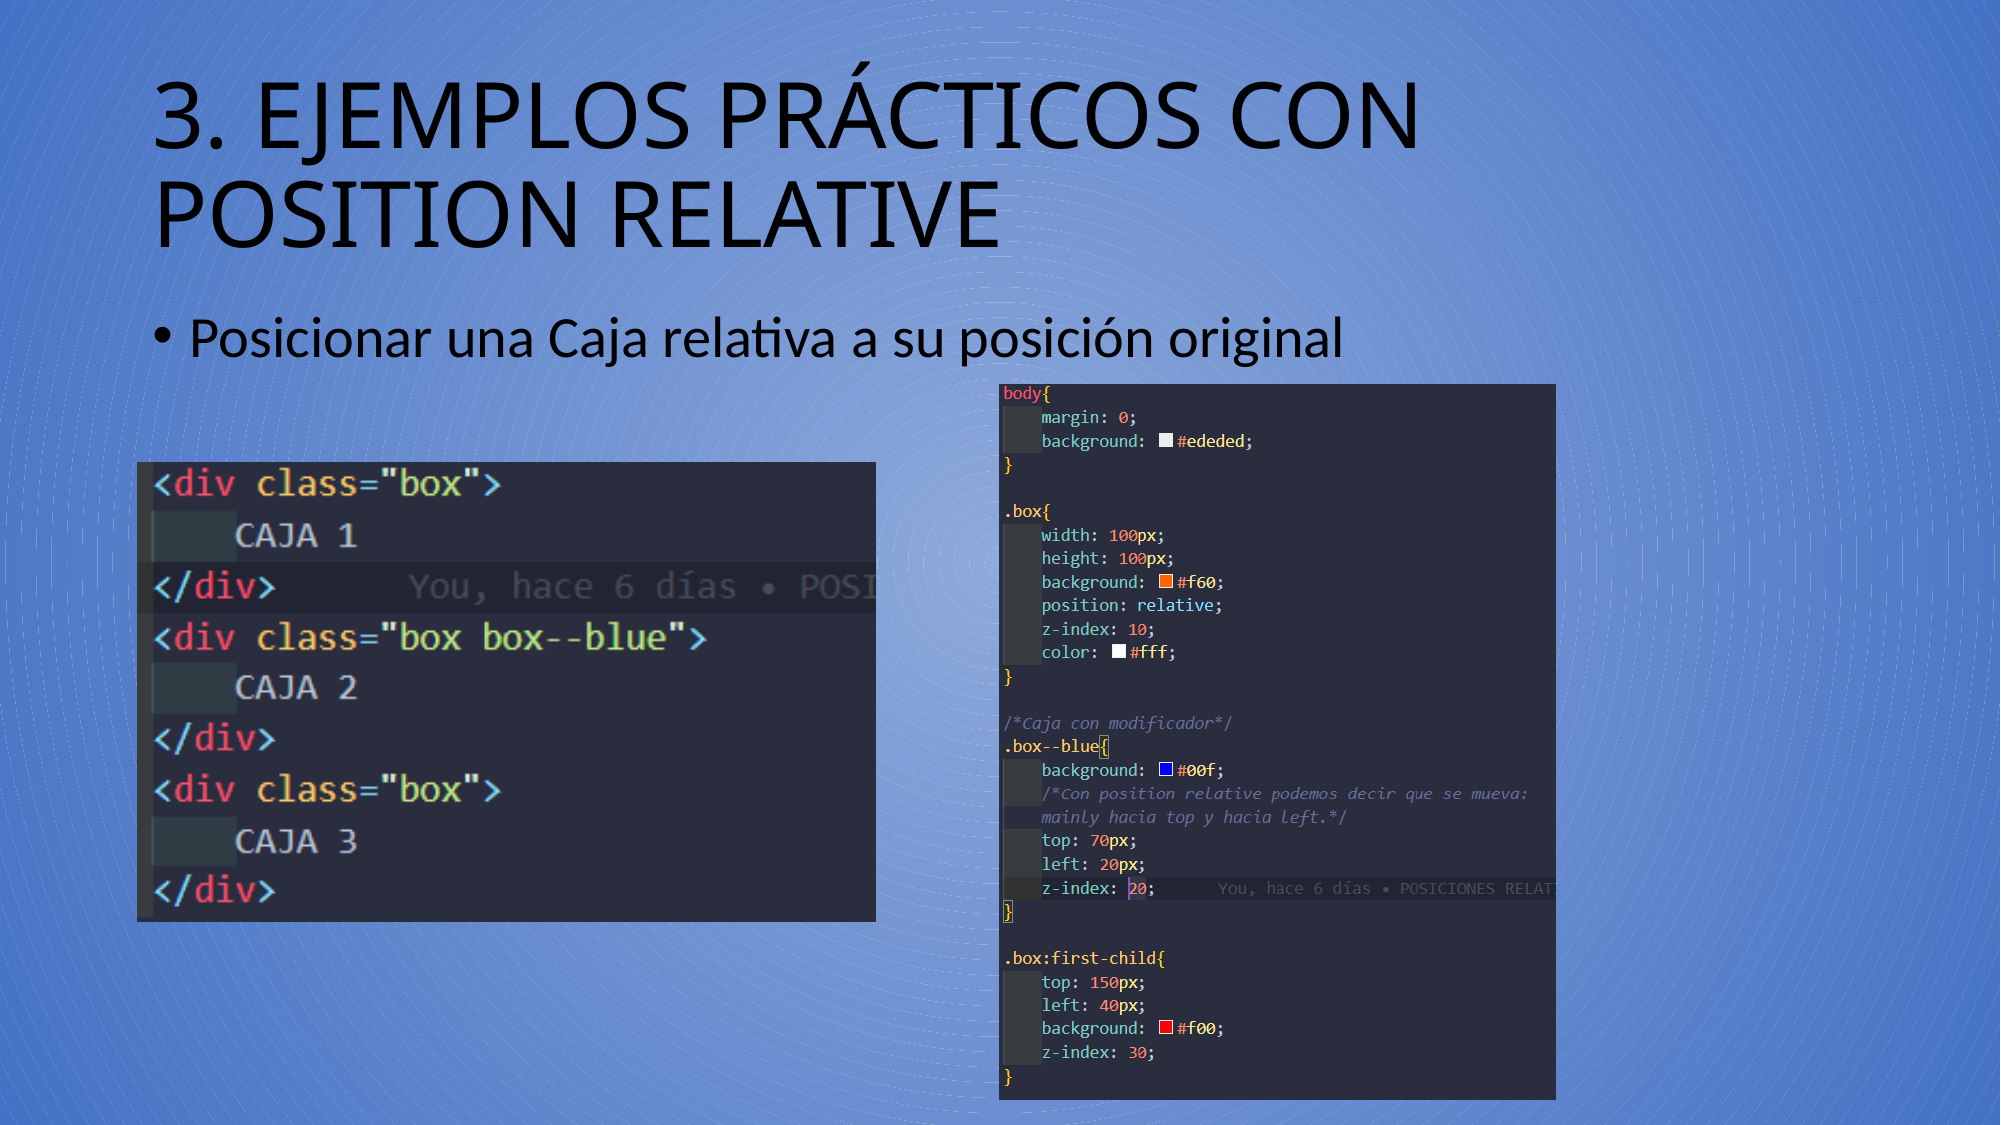

# 3. EJEMPLOS PRÁCTICOS CON POSITION RELATIVE
Posicionar una Caja relativa a su posición original